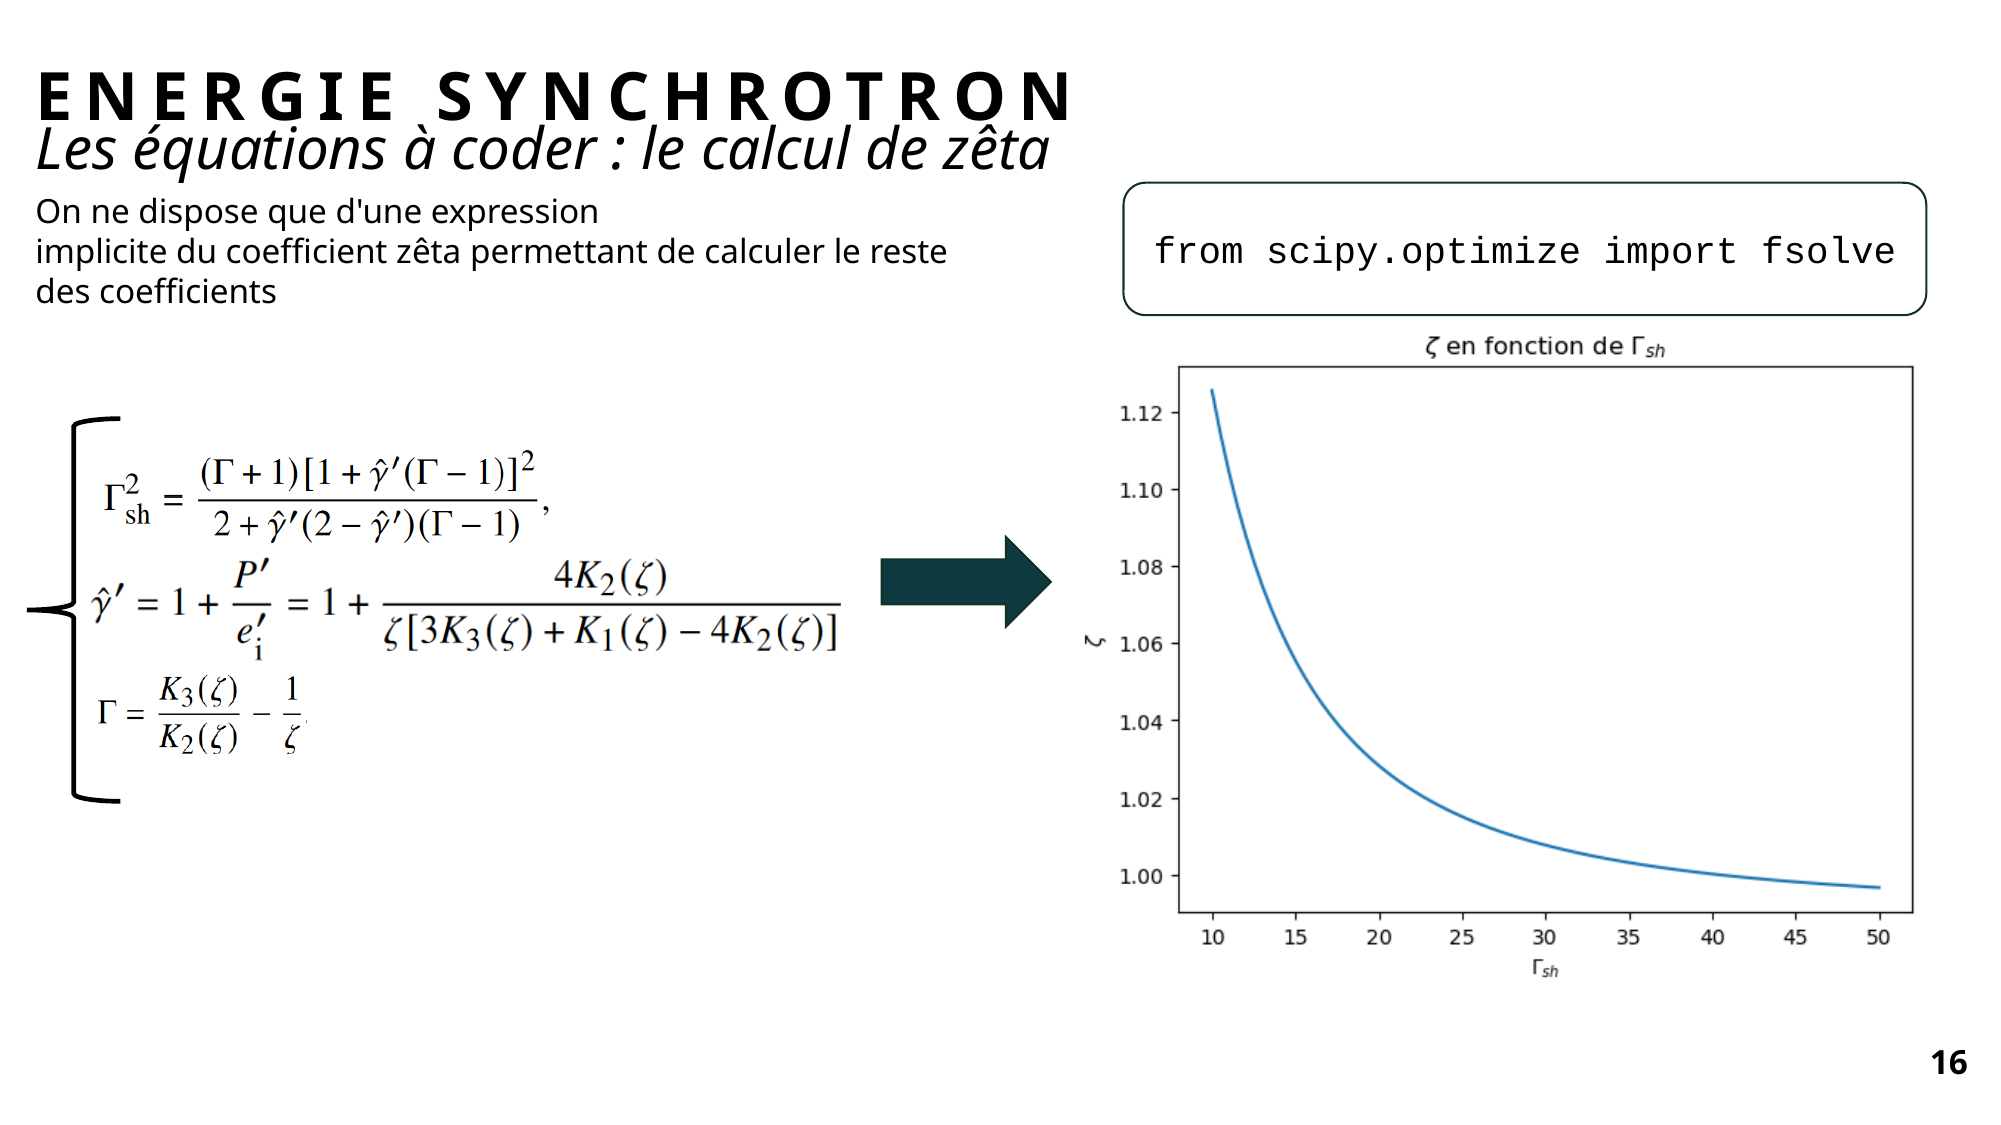

# Energie synchrotron
Les équations à coder : le calcul de zêta
from scipy.optimize import fsolve
On ne dispose que d'une expression implicite du coefficient zêta permettant de calculer le reste des coefficients
Mines Paris | PSL
16